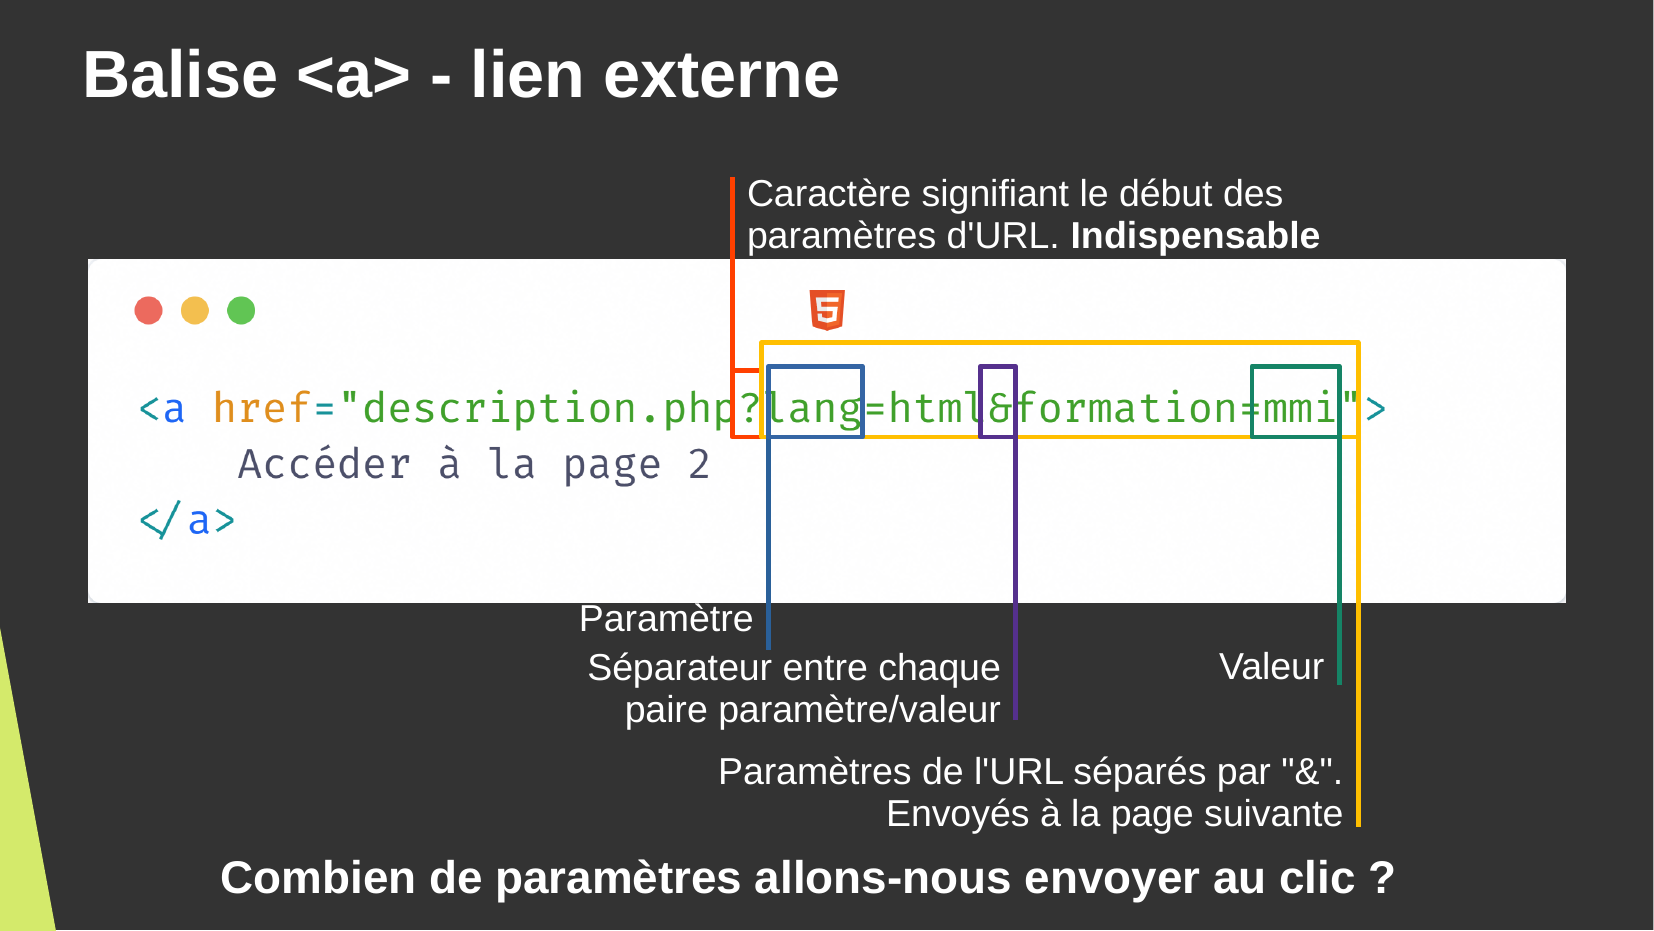

# Balise <a> - lien externe
Caractère signifiant le début des paramètres d'URL. Indispensable
Paramètre
Valeur
Séparateur entre chaque paire paramètre/valeur
Paramètres de l'URL séparés par "&".
Envoyés à la page suivante
Combien de paramètres allons-nous envoyer au clic ?